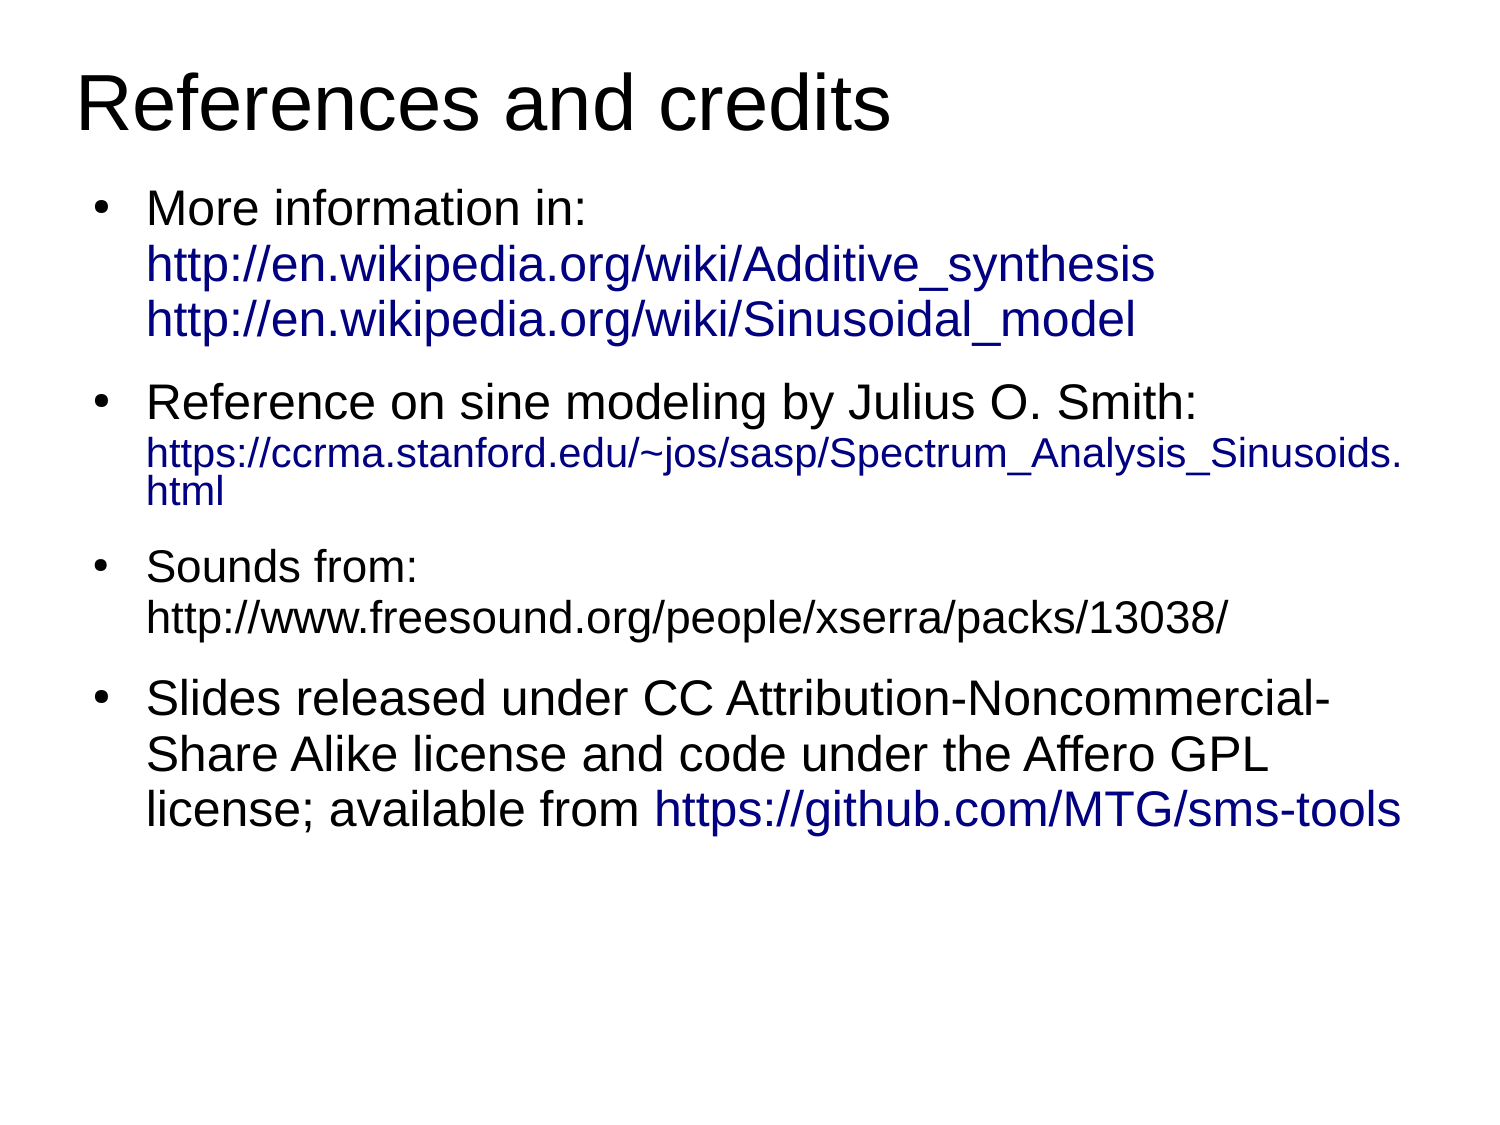

# References and credits
More information in:http://en.wikipedia.org/wiki/Additive_synthesishttp://en.wikipedia.org/wiki/Sinusoidal_model
Reference on sine modeling by Julius O. Smith: https://ccrma.stanford.edu/~jos/sasp/Spectrum_Analysis_Sinusoids.html
Sounds from: http://www.freesound.org/people/xserra/packs/13038/
Slides released under CC Attribution-Noncommercial-Share Alike license and code under the Affero GPL license; available from https://github.com/MTG/sms-tools